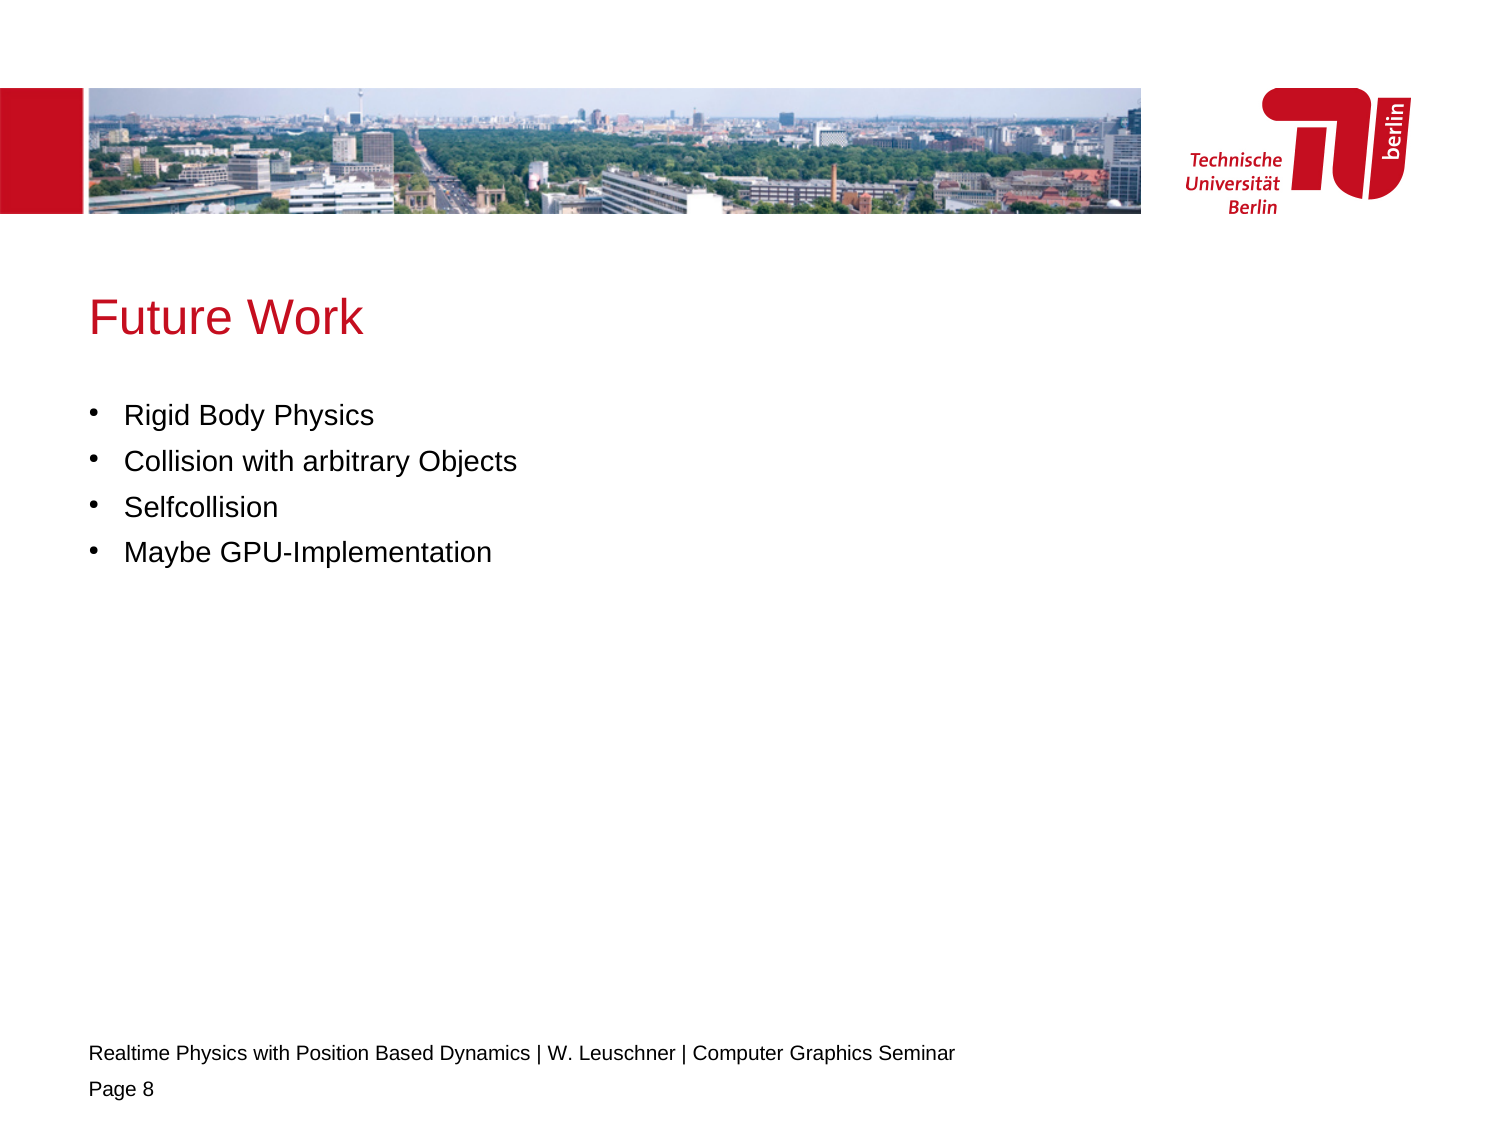

# Future Work
Rigid Body Physics
Collision with arbitrary Objects
Selfcollision
Maybe GPU-Implementation
8